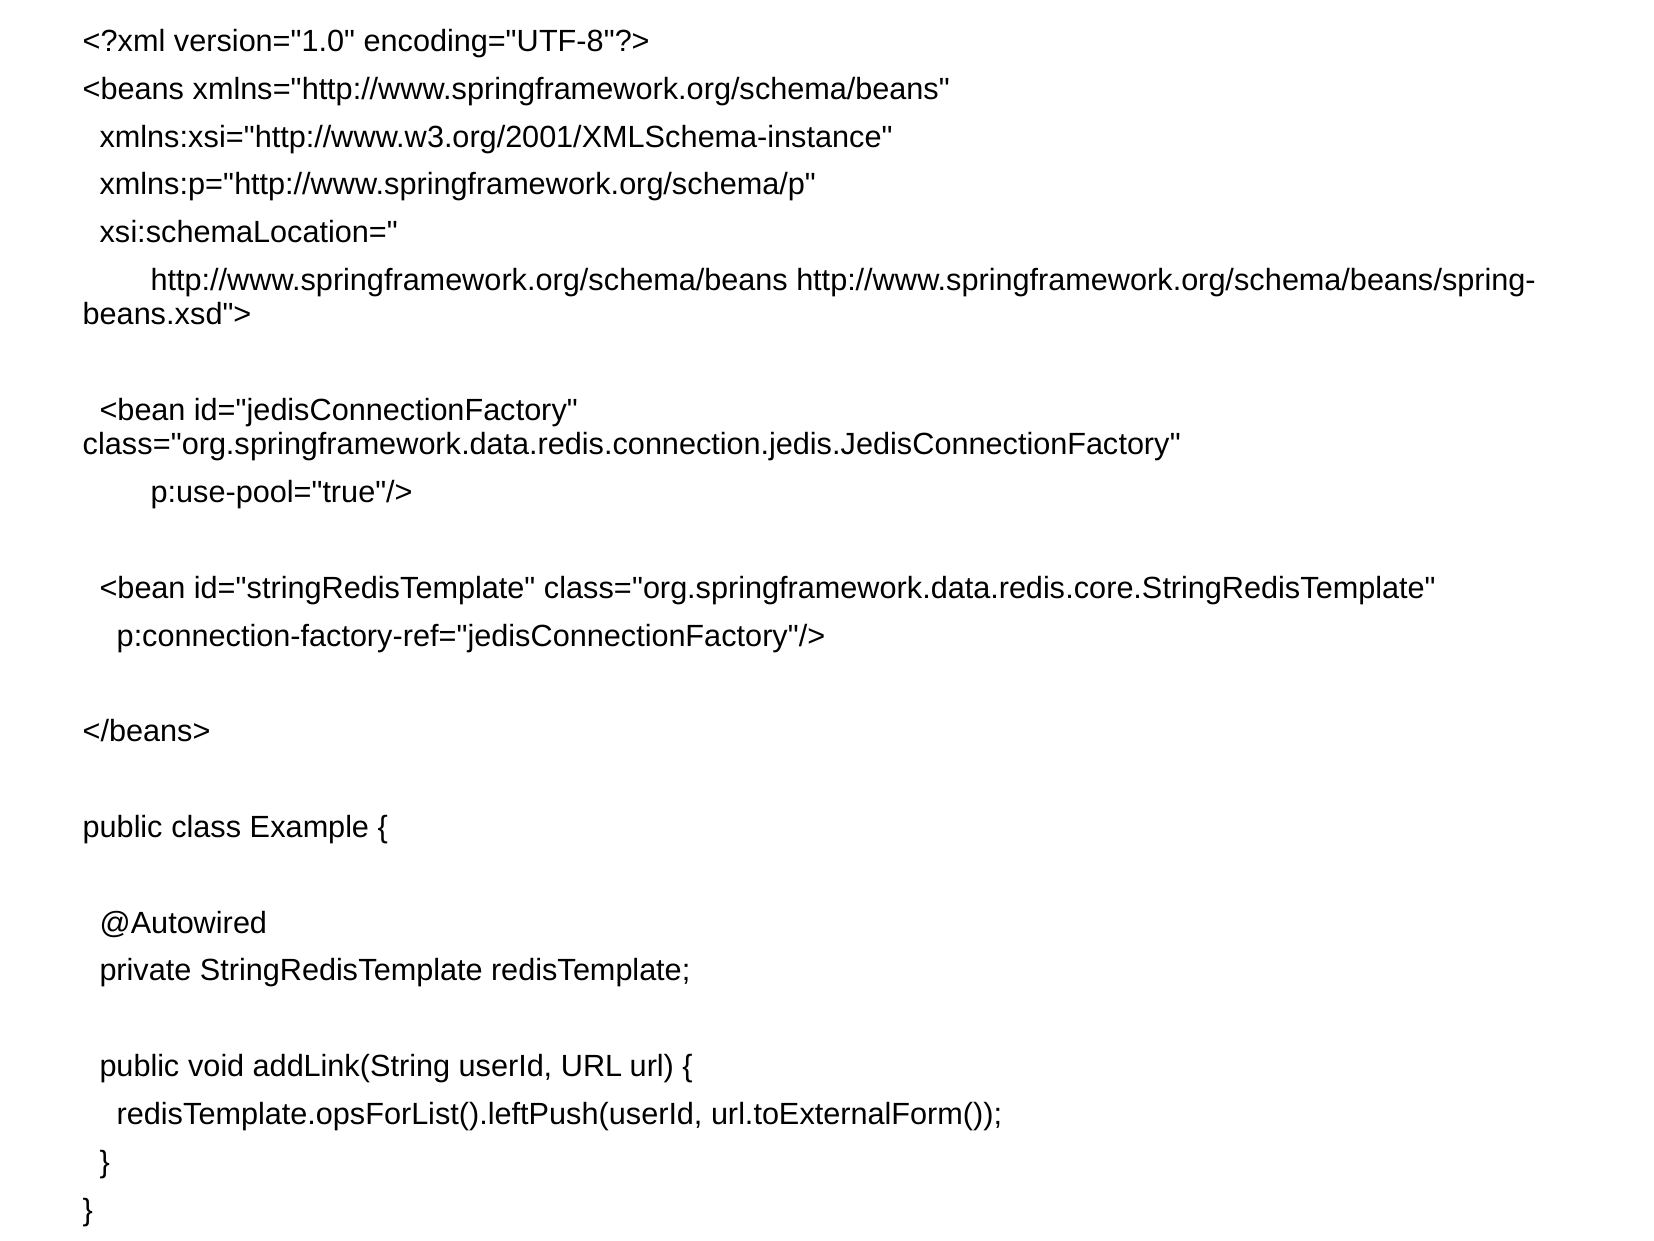

# <?xml version="1.0" encoding="UTF-8"?>
<beans xmlns="http://www.springframework.org/schema/beans"
 xmlns:xsi="http://www.w3.org/2001/XMLSchema-instance"
 xmlns:p="http://www.springframework.org/schema/p"
 xsi:schemaLocation="
 http://www.springframework.org/schema/beans http://www.springframework.org/schema/beans/spring-beans.xsd">
 <bean id="jedisConnectionFactory" class="org.springframework.data.redis.connection.jedis.JedisConnectionFactory"
 p:use-pool="true"/>
 <bean id="stringRedisTemplate" class="org.springframework.data.redis.core.StringRedisTemplate"
 p:connection-factory-ref="jedisConnectionFactory"/>
</beans>
public class Example {
 @Autowired
 private StringRedisTemplate redisTemplate;
 public void addLink(String userId, URL url) {
 redisTemplate.opsForList().leftPush(userId, url.toExternalForm());
 }
}